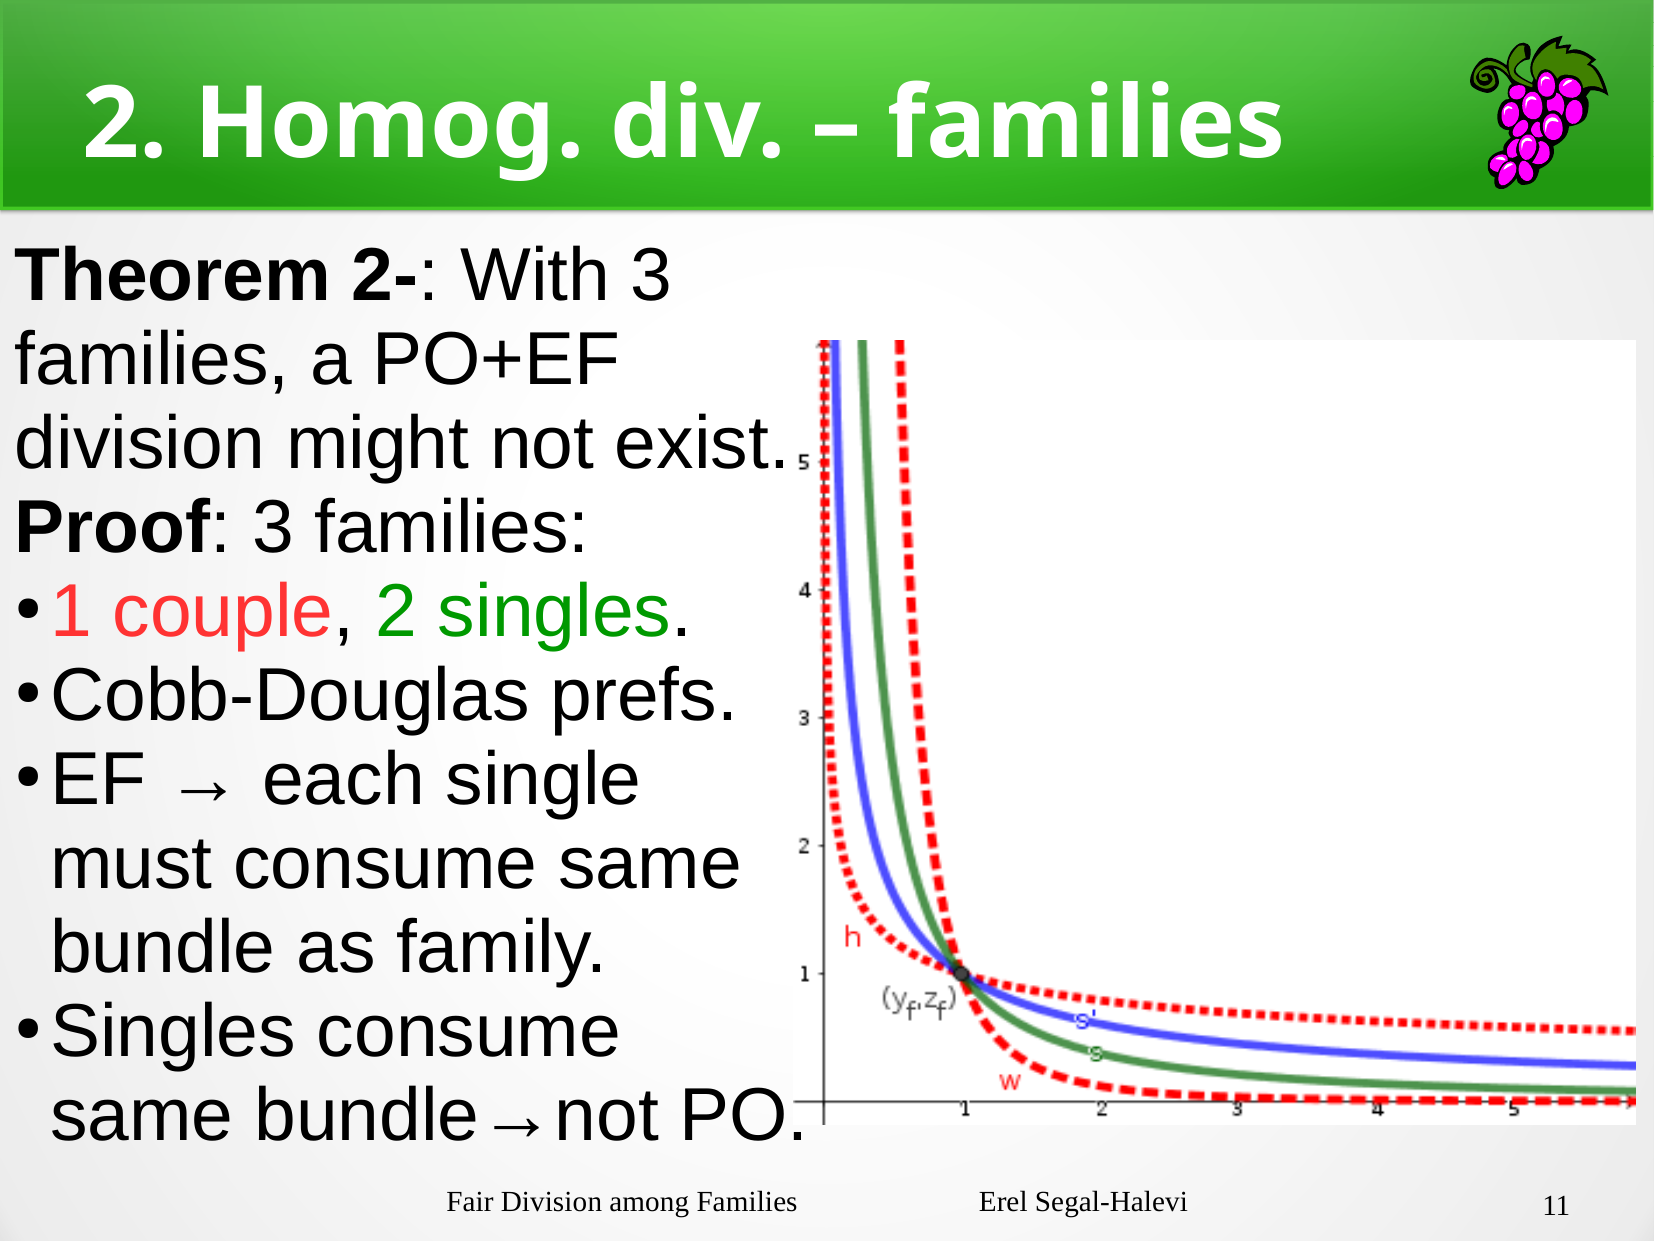

2. Homog. div. – families
Theorem 2-: With 3 families, a PO+EF division might not exist.
Proof: 3 families:
1 couple, 2 singles.
Cobb-Douglas prefs.
EF → each single must consume same bundle as family.
Singles consume same bundle→not PO.
#
Fair Division among Families Erel Segal-Halevi
11